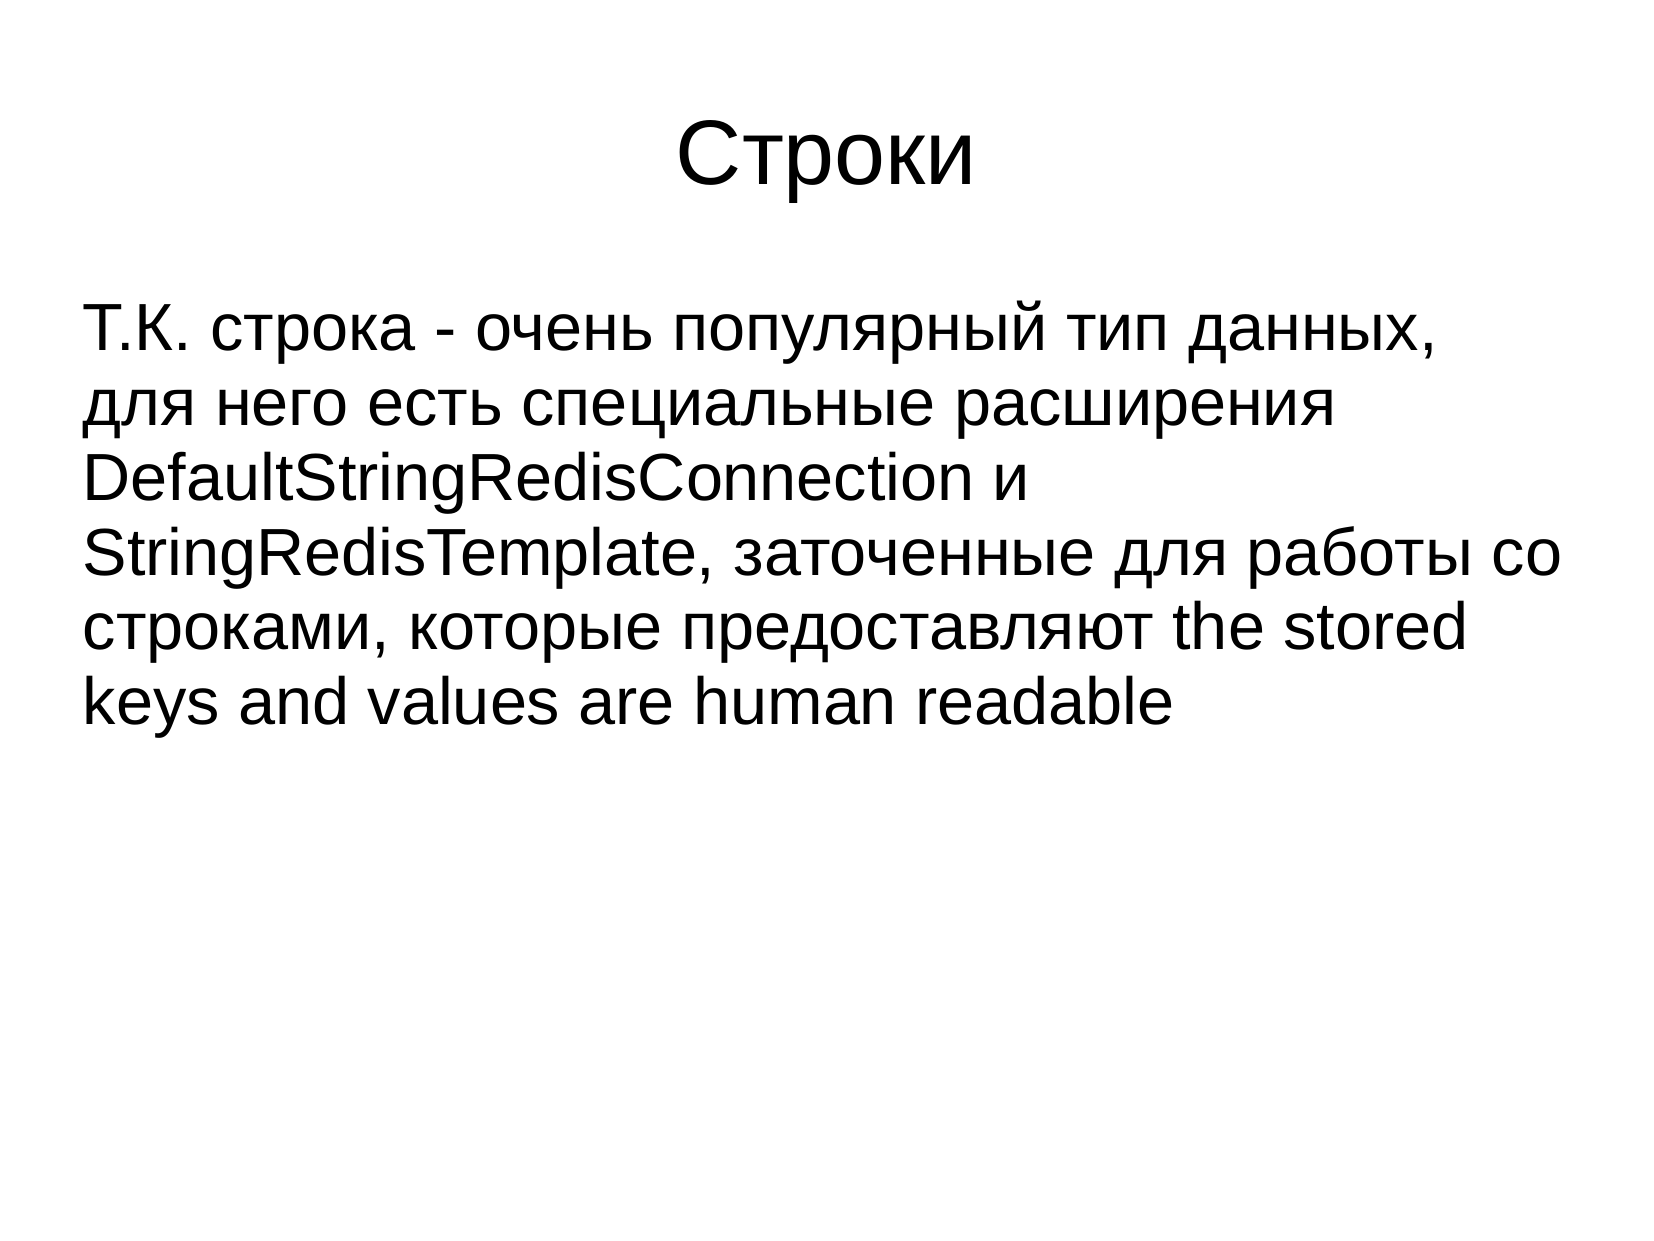

# Строки
Т.К. строка - очень популярный тип данных, для него есть специальные расширения DefaultStringRedisConnection и StringRedisTemplate, заточенные для работы со строками, которые предоставляют the stored keys and values are human readable